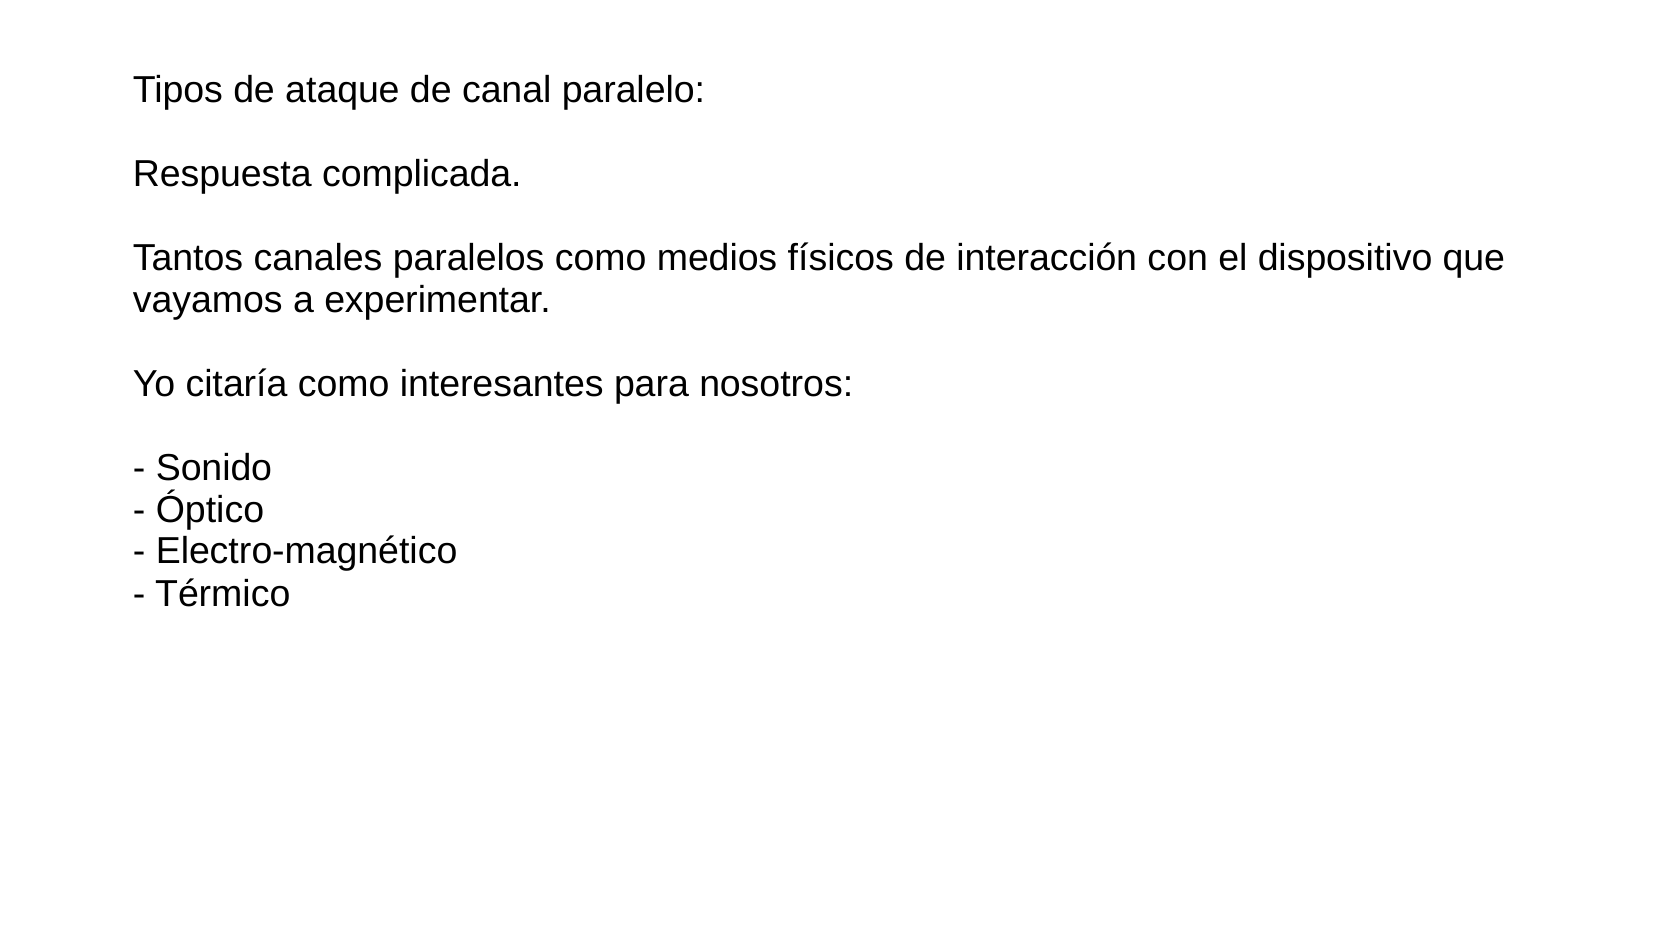

Tipos de ataque de canal paralelo:
Respuesta complicada.
Tantos canales paralelos como medios físicos de interacción con el dispositivo que vayamos a experimentar.
Yo citaría como interesantes para nosotros:
- Sonido
- Óptico
- Electro-magnético
- Térmico